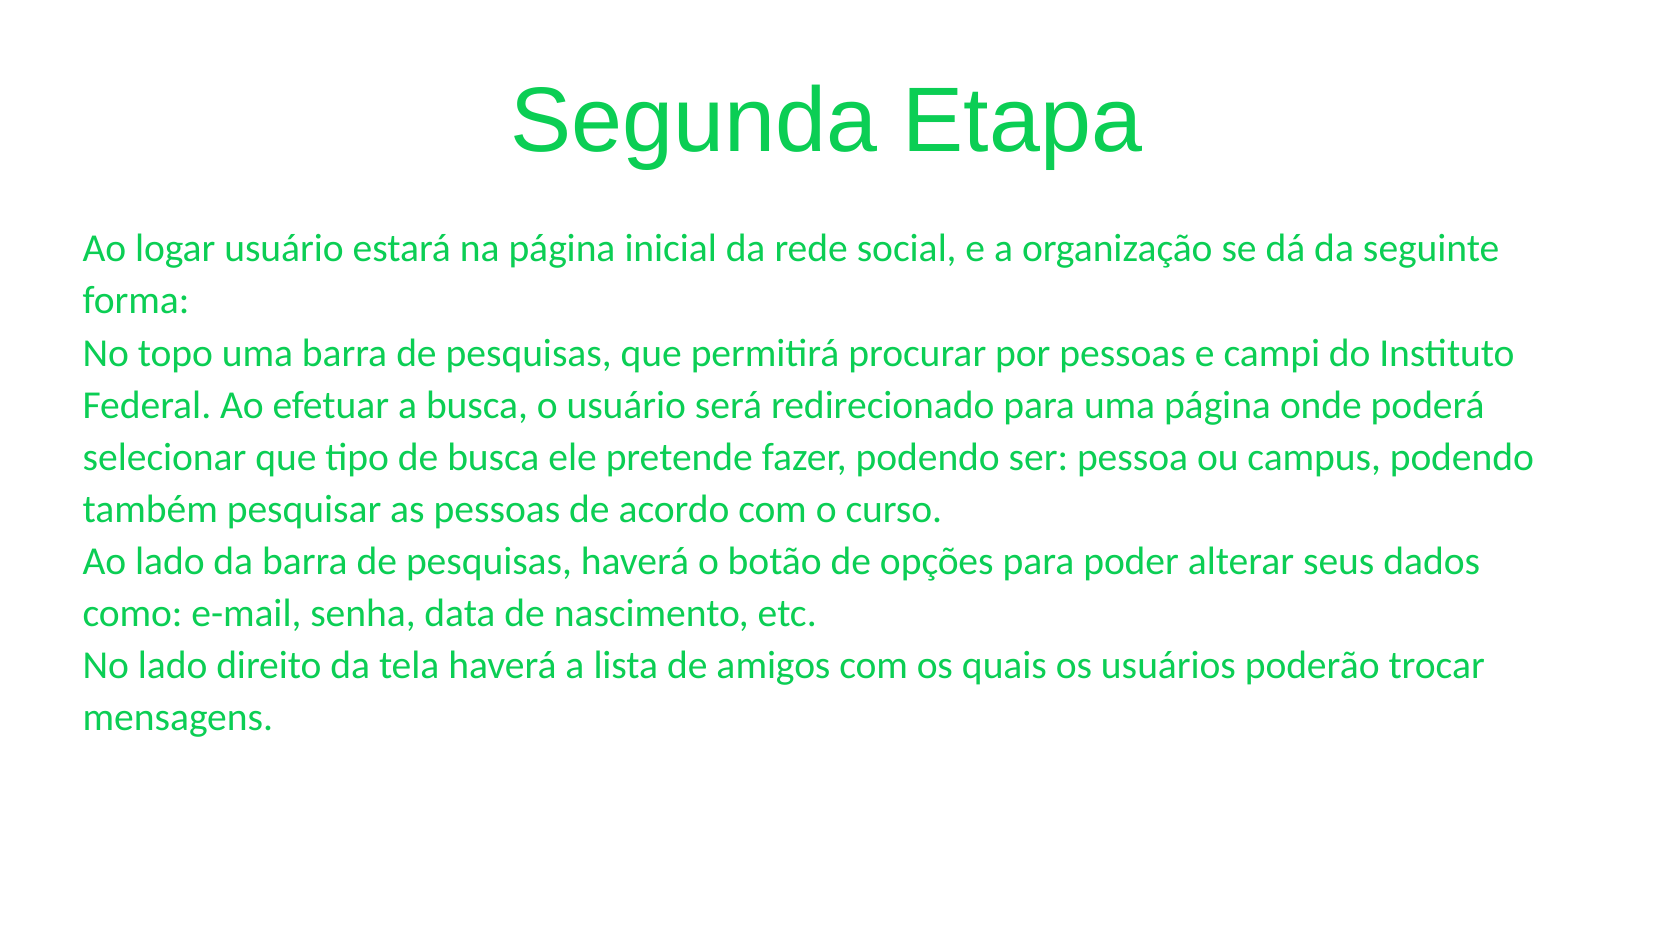

Segunda Etapa
Ao logar usuário estará na página inicial da rede social, e a organização se dá da seguinte forma:
No topo uma barra de pesquisas, que permitirá procurar por pessoas e campi do Instituto Federal. Ao efetuar a busca, o usuário será redirecionado para uma página onde poderá selecionar que tipo de busca ele pretende fazer, podendo ser: pessoa ou campus, podendo também pesquisar as pessoas de acordo com o curso.
Ao lado da barra de pesquisas, haverá o botão de opções para poder alterar seus dados como: e-mail, senha, data de nascimento, etc.
No lado direito da tela haverá a lista de amigos com os quais os usuários poderão trocar mensagens.